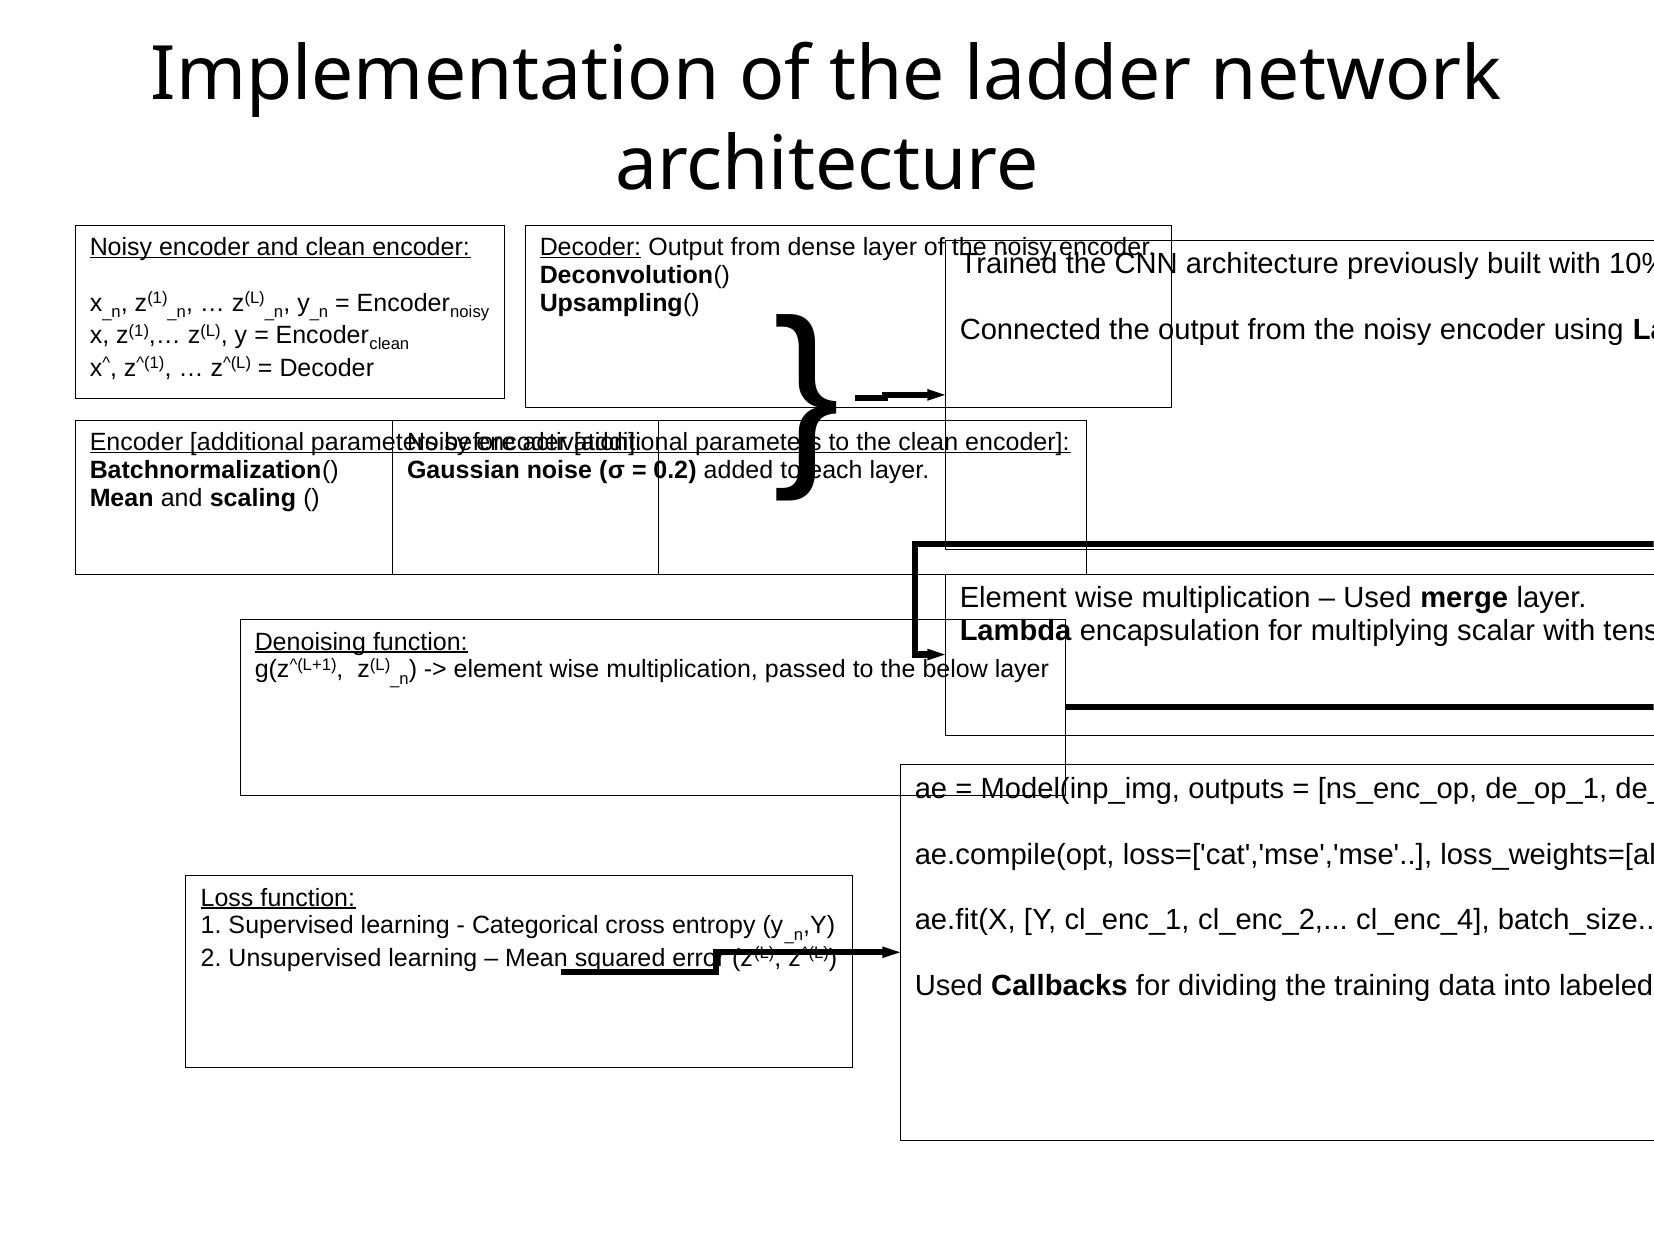

# Implementation of the ladder network architecture
Noisy encoder and clean encoder:
x_n, z(1)_n, … z(L)_n, y_n = Encodernoisy
x, z(1),… z(L), y = Encoderclean
x^, z^(1), … z^(L) = Decoder
Decoder: Output from dense layer of the noisy encoder.
Deconvolution()
Upsampling()
Trained the CNN architecture previously built with 10% labeled data and including noise (noisy encoder) – Loaded this pre-trained network.
Connected the output from the noisy encoder using Lambda encapsulation to the new layers of decoder (deconvolution and upsampling)
}
Encoder [additional parameters before activation]:
Batchnormalization()
Mean and scaling ()
Noisy encoder [additional parameters to the clean encoder]:
Gaussian noise (σ = 0.2) added to each layer.
Element wise multiplication – Used merge layer.
Lambda encapsulation for multiplying scalar with tensor
Denoising function:
g(z^(L+1), z(L)_n) -> element wise multiplication, passed to the below layer
ae = Model(inp_img, outputs = [ns_enc_op, de_op_1, de_op_2, .. de_op4])
ae.compile(opt, loss=['cat','mse','mse'..], loss_weights=[alpha,beta,beta,..])
ae.fit(X, [Y, cl_enc_1, cl_enc_2,... cl_enc_4], batch_size...)
Used Callbacks for dividing the training data into labeled and unlabeled.
Loss function:
1. Supervised learning - Categorical cross entropy (y_n,Y)
2. Unsupervised learning – Mean squared error (z(L), z^(L))